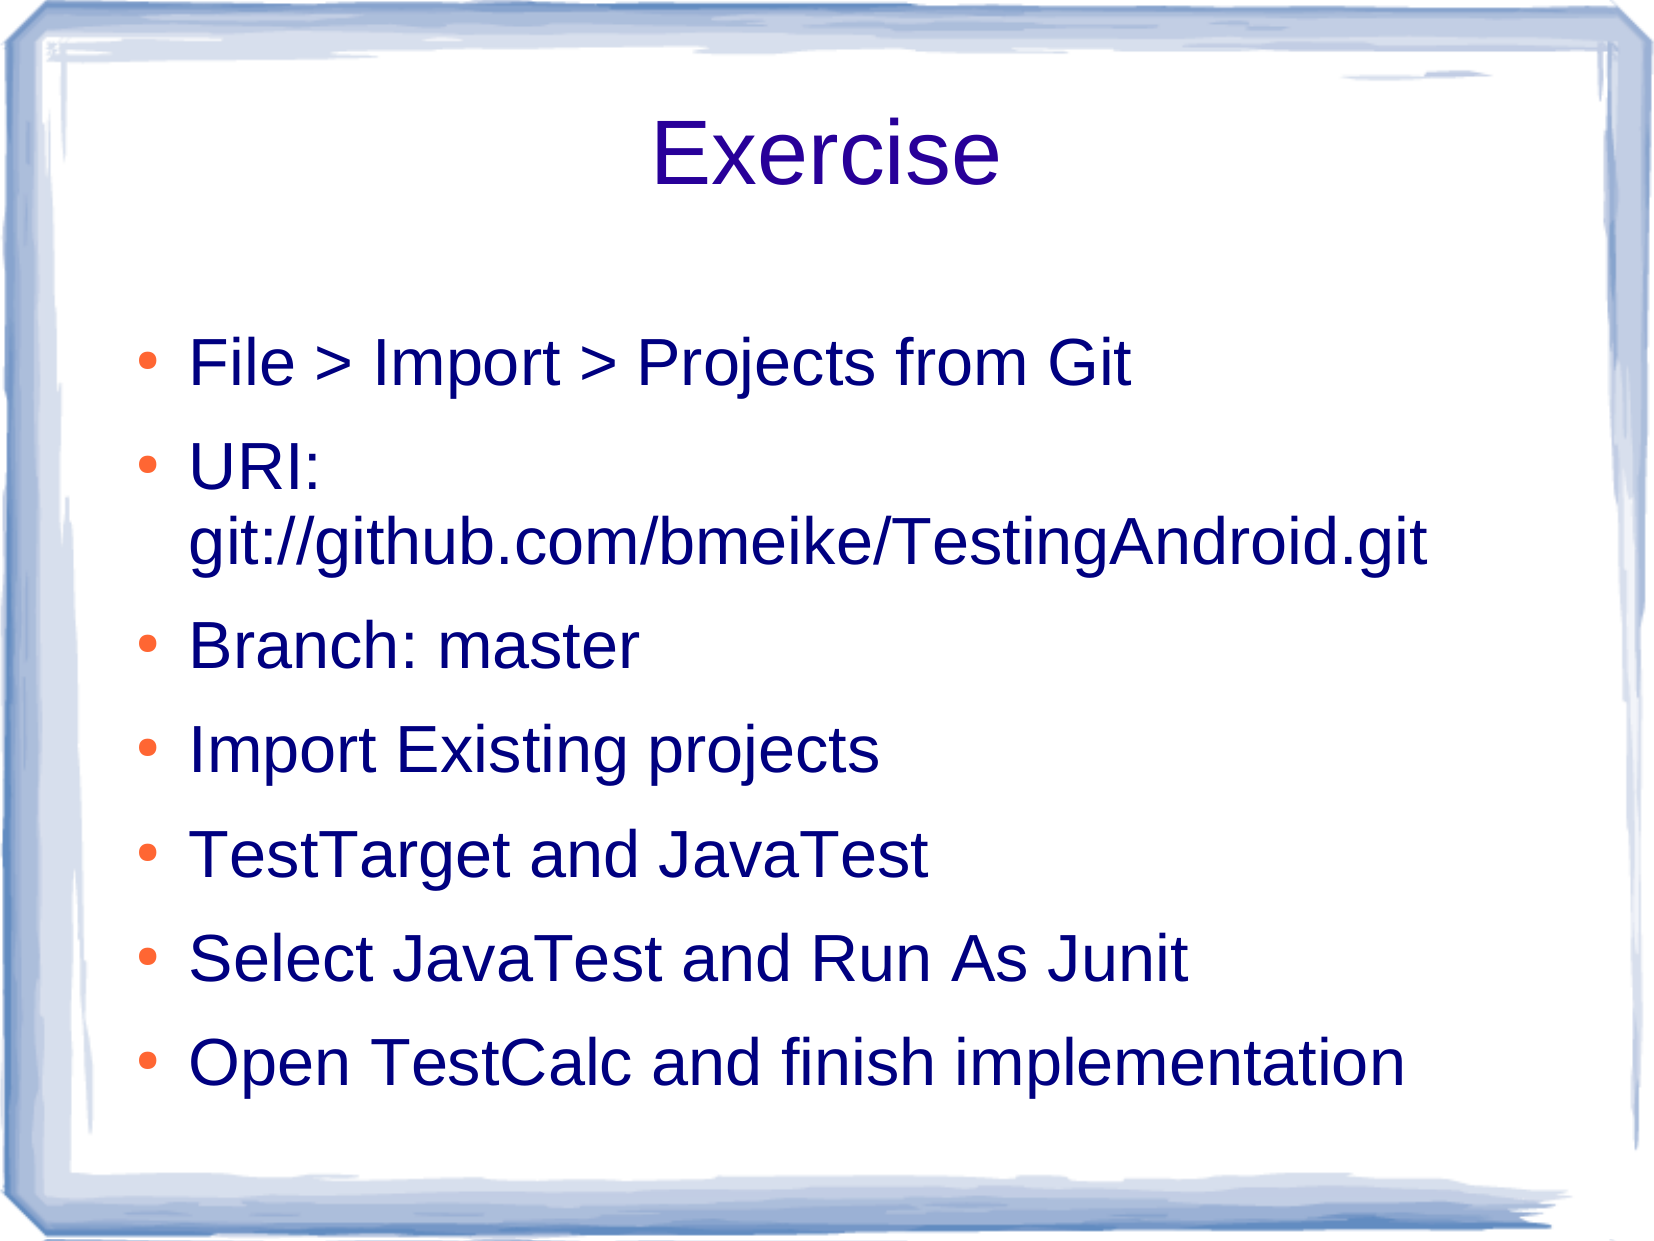

# Exercise
File > Import > Projects from Git
URI: git://github.com/bmeike/TestingAndroid.git
Branch: master
Import Existing projects
TestTarget and JavaTest
Select JavaTest and Run As Junit
Open TestCalc and finish implementation